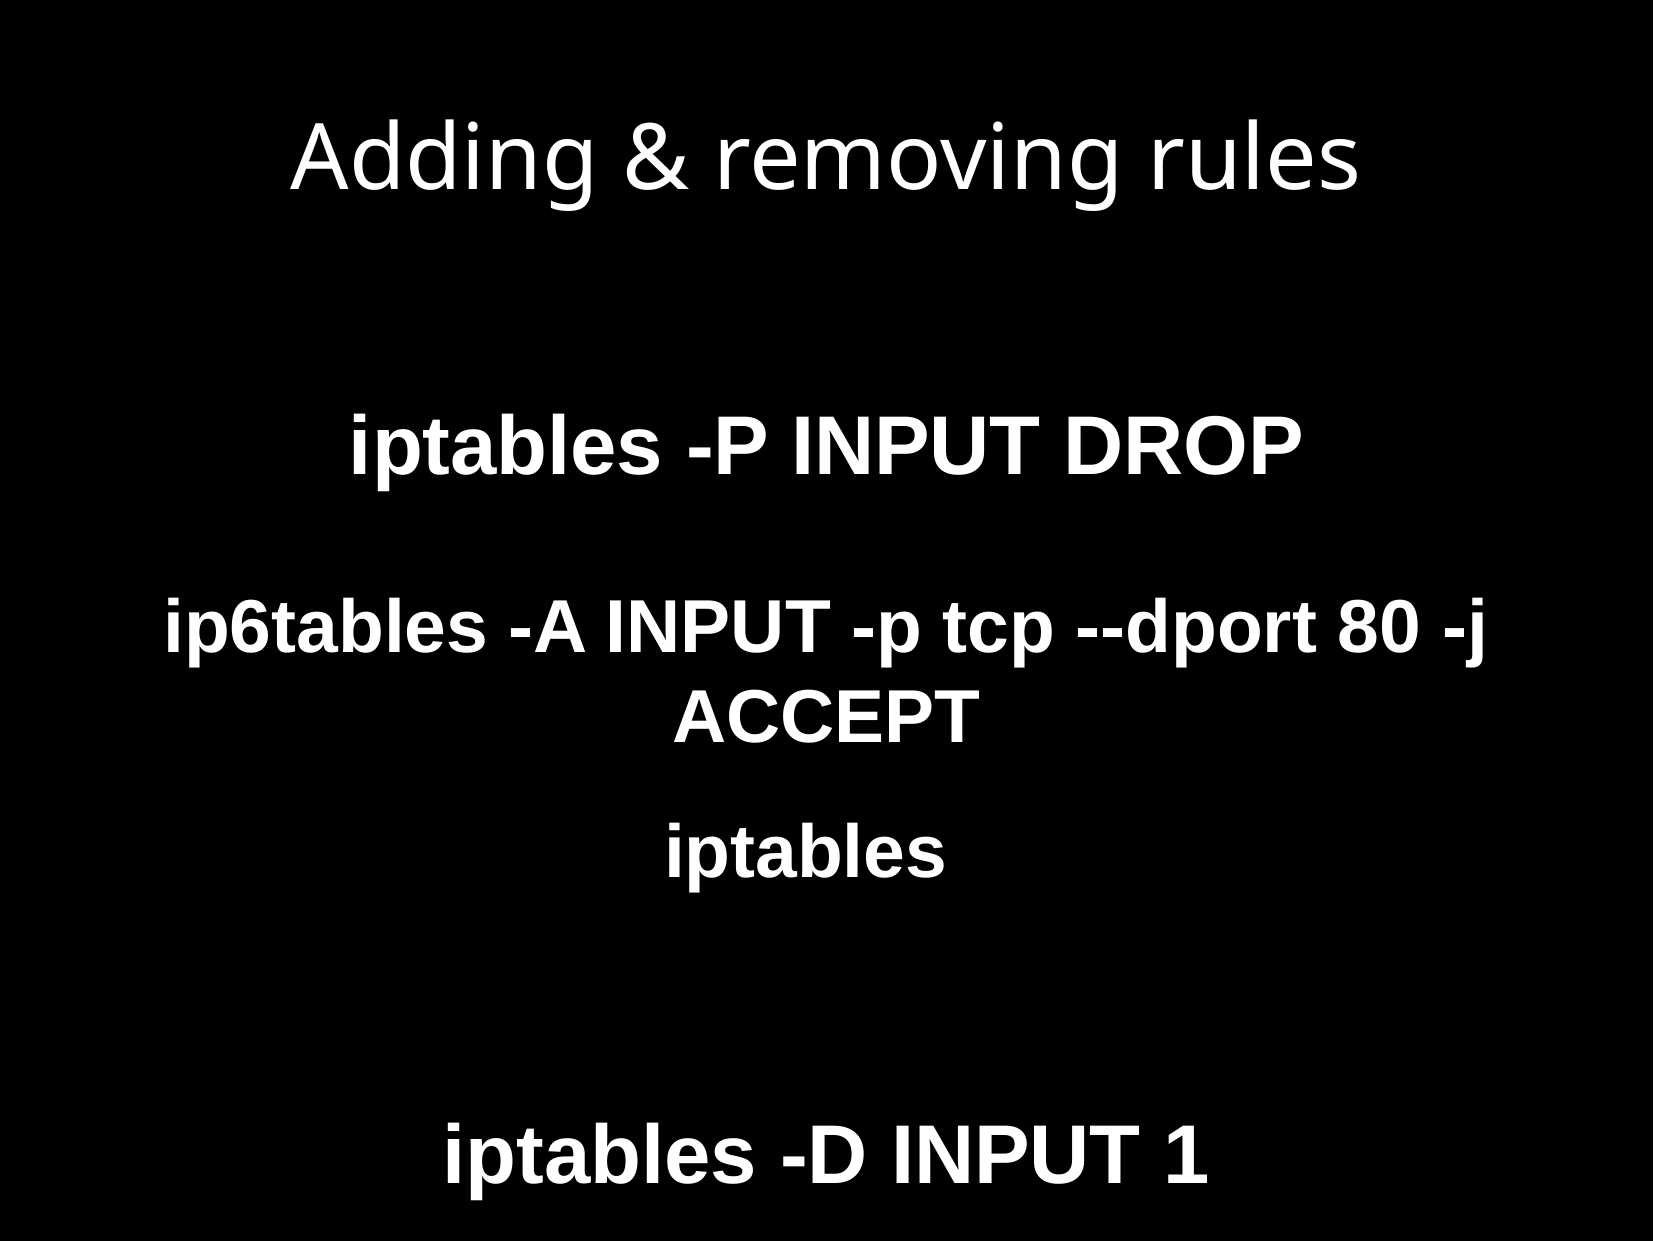

Adding & removing rules
iptables -P INPUT DROP
ip6tables -A INPUT -p tcp --dport 80 -j ACCEPT
iptables
iptables -D INPUT 1